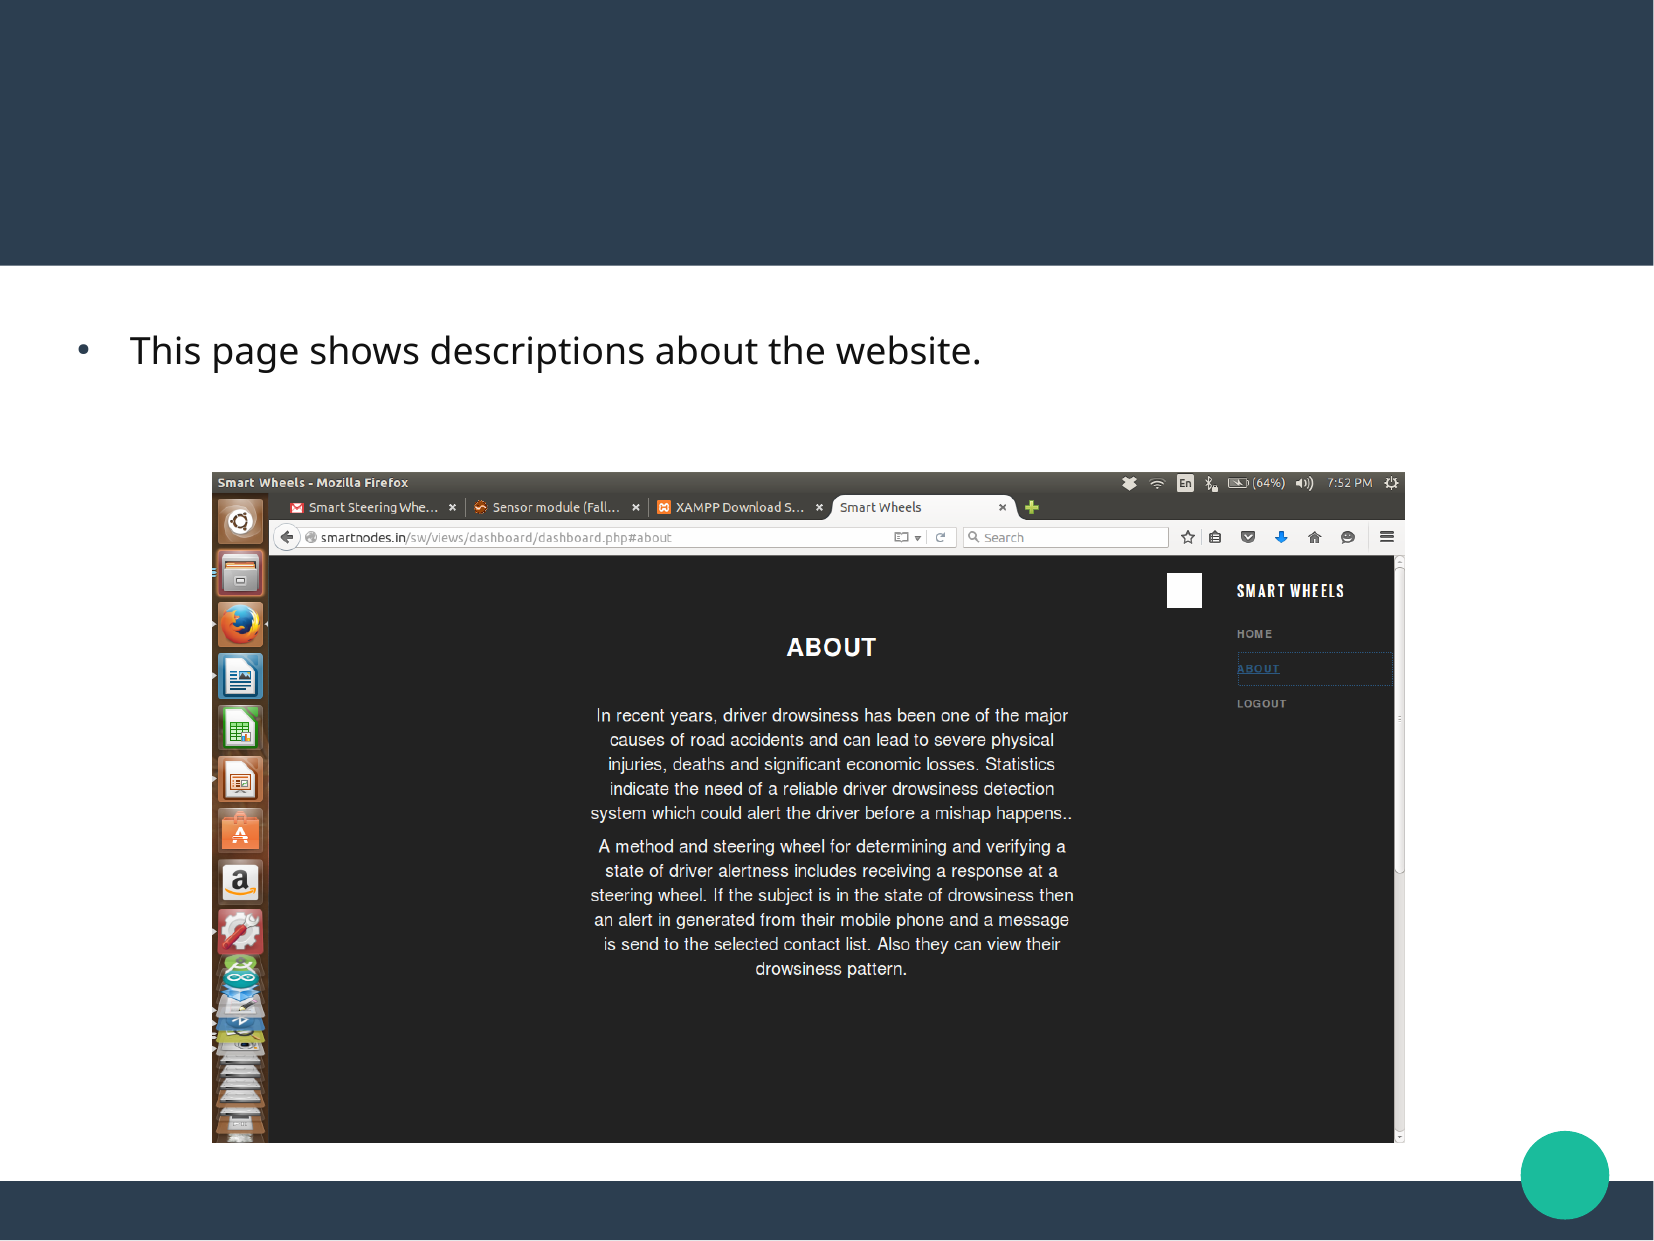

#
This page shows descriptions about the website.